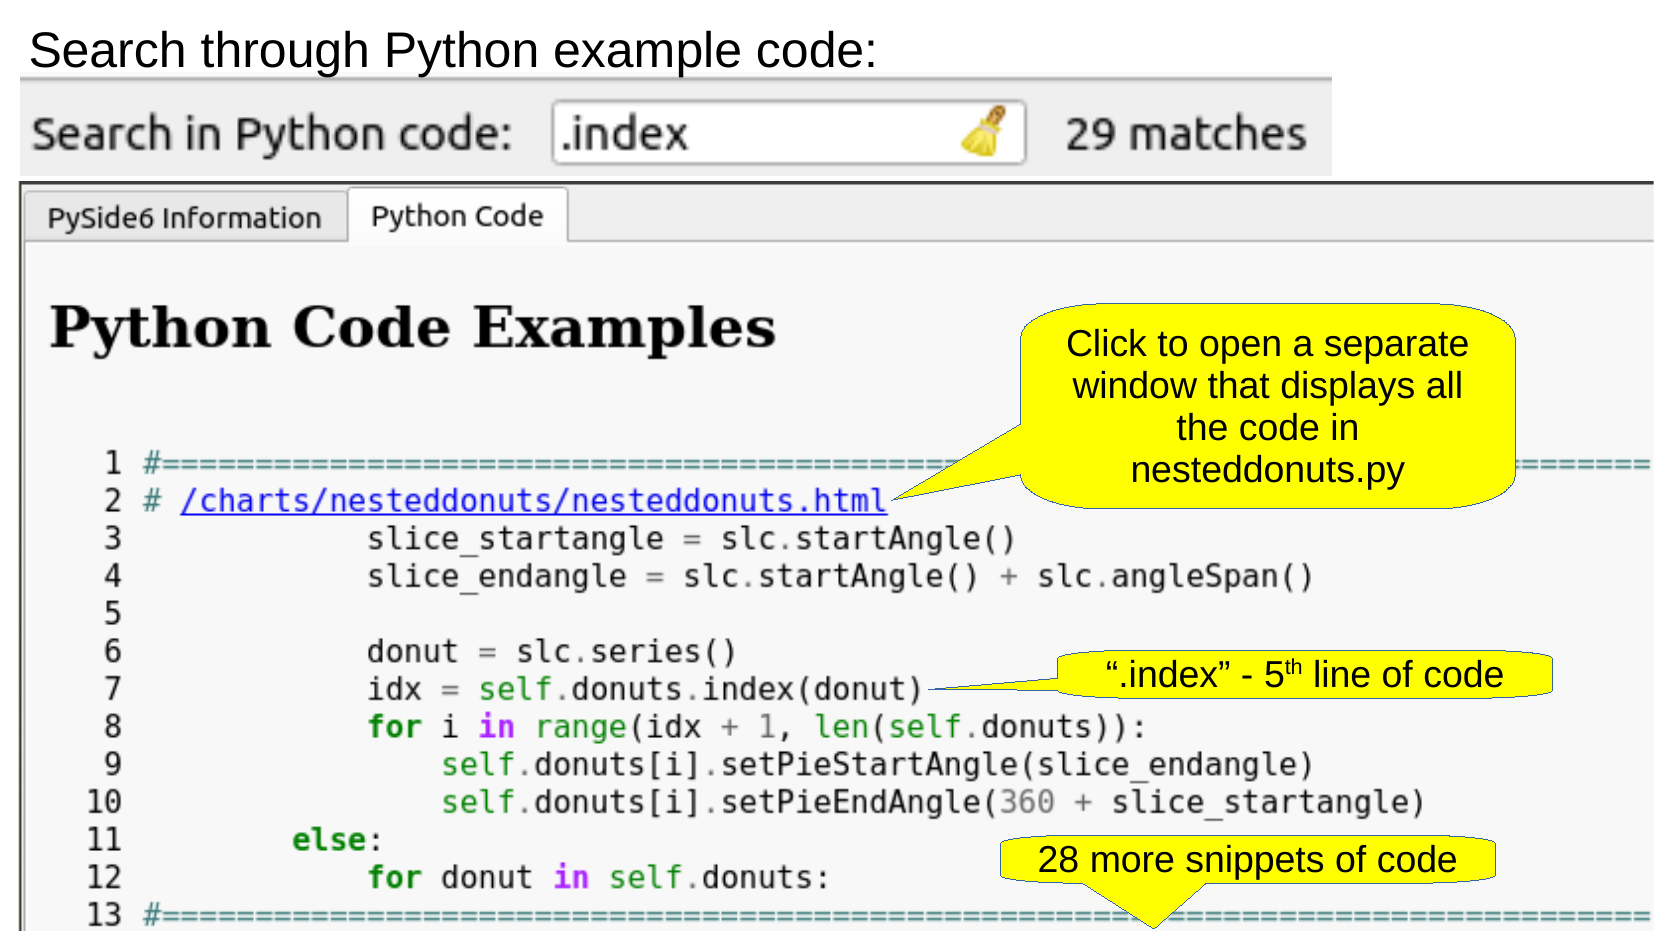

Search through Python example code:
Click to open a separate window that displays all the code in nesteddonuts.py
“.index” - 5th line of code
28 more snippets of code